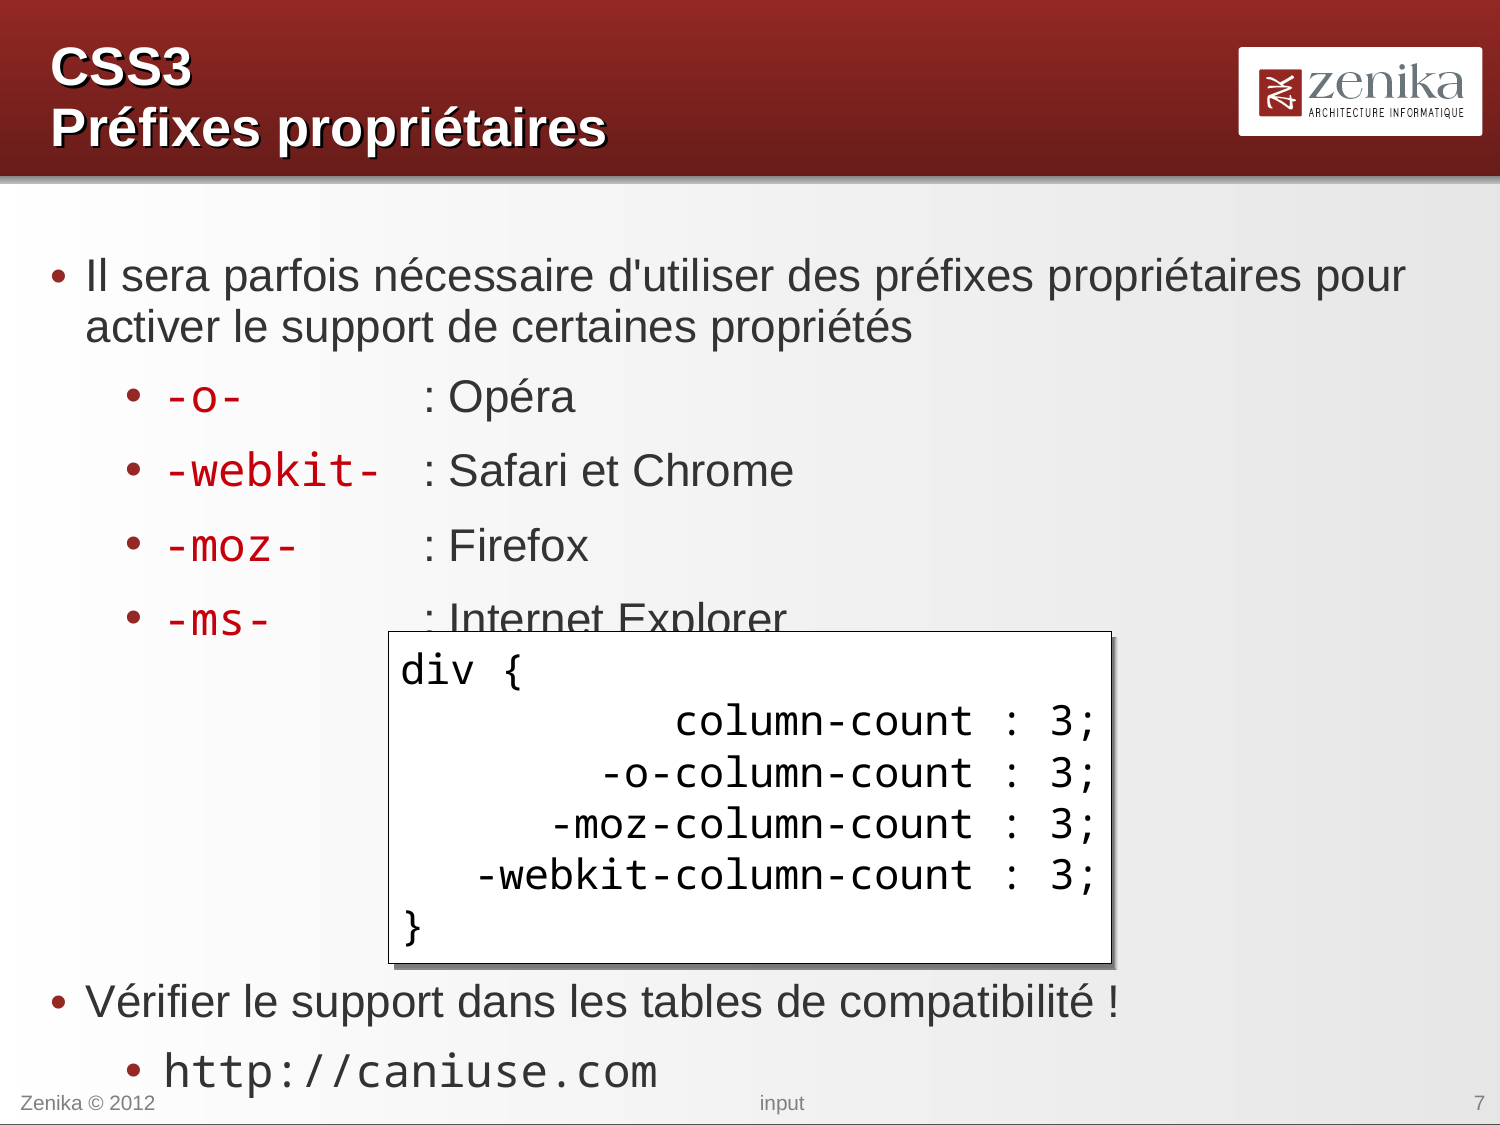

# CSS3 Préfixes propriétaires
Il sera parfois nécessaire d'utiliser des préfixes propriétaires pour activer le support de certaines propriétés
-o- : Opéra
-webkit- : Safari et Chrome
-moz- : Firefox
-ms- : Internet Explorer
Vérifier le support dans les tables de compatibilité !
http://caniuse.com
div {
	 column-count : 3;
	 -o-column-count : 3;
	 -moz-column-count : 3;
	-webkit-column-count : 3;
}